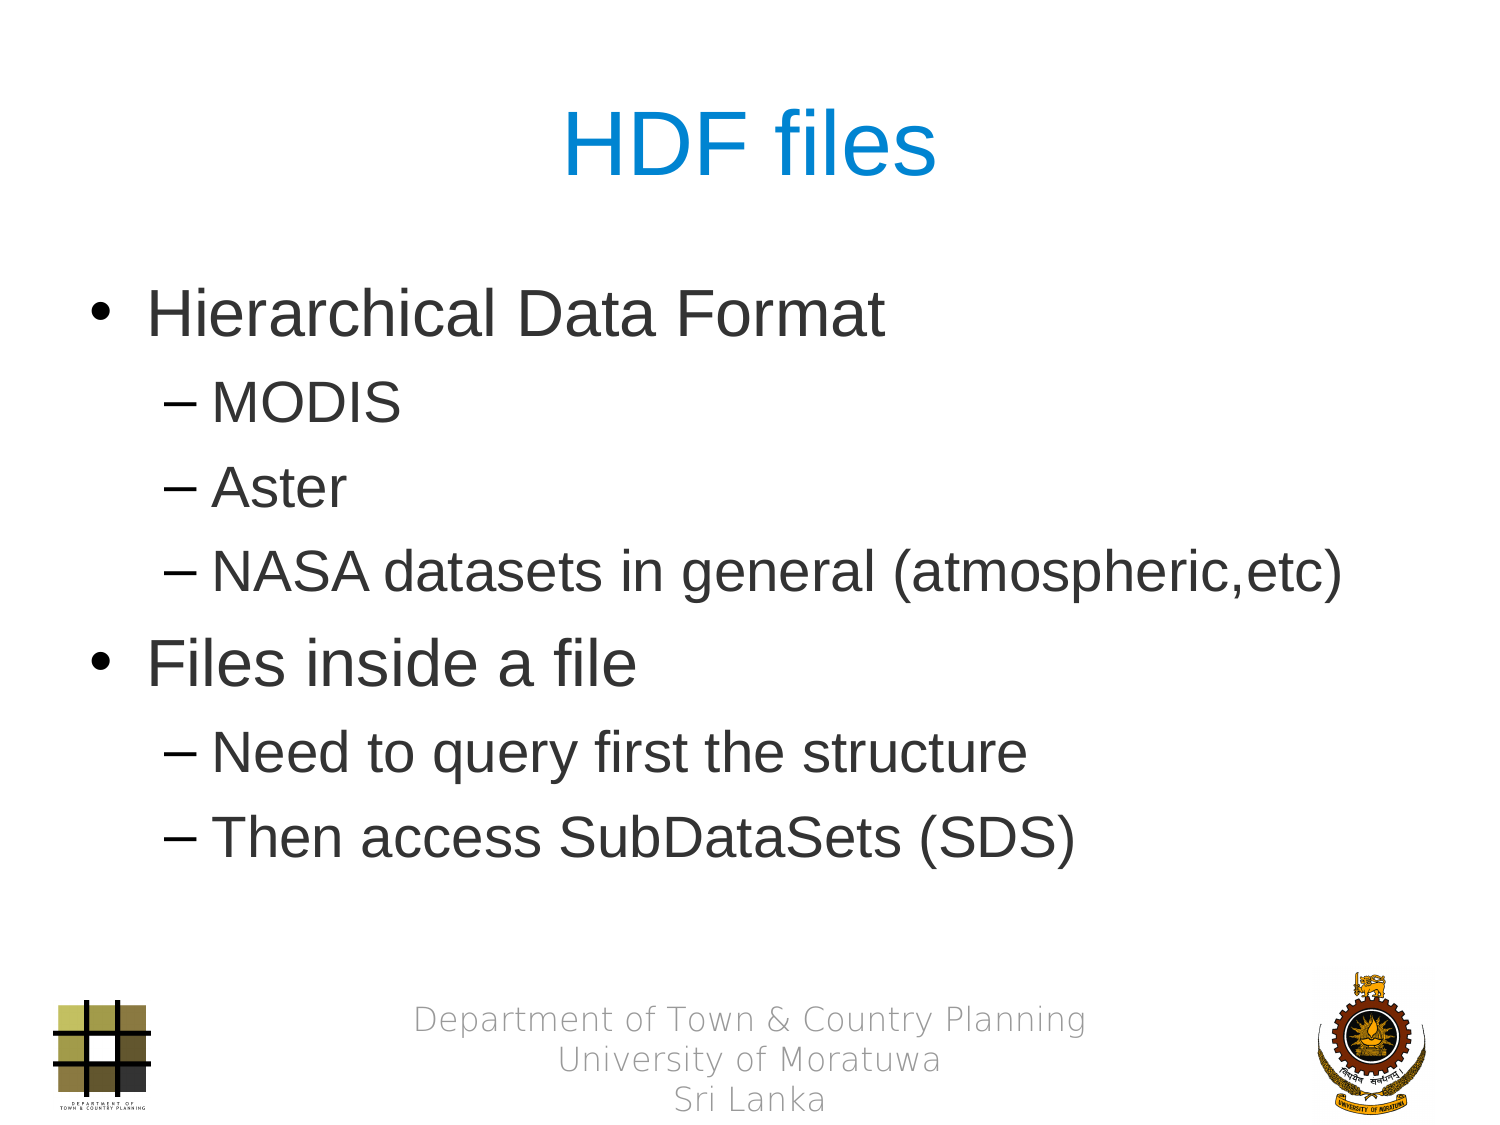

# HDF files
Hierarchical Data Format
MODIS
Aster
NASA datasets in general (atmospheric,etc)
Files inside a file
Need to query first the structure
Then access SubDataSets (SDS)